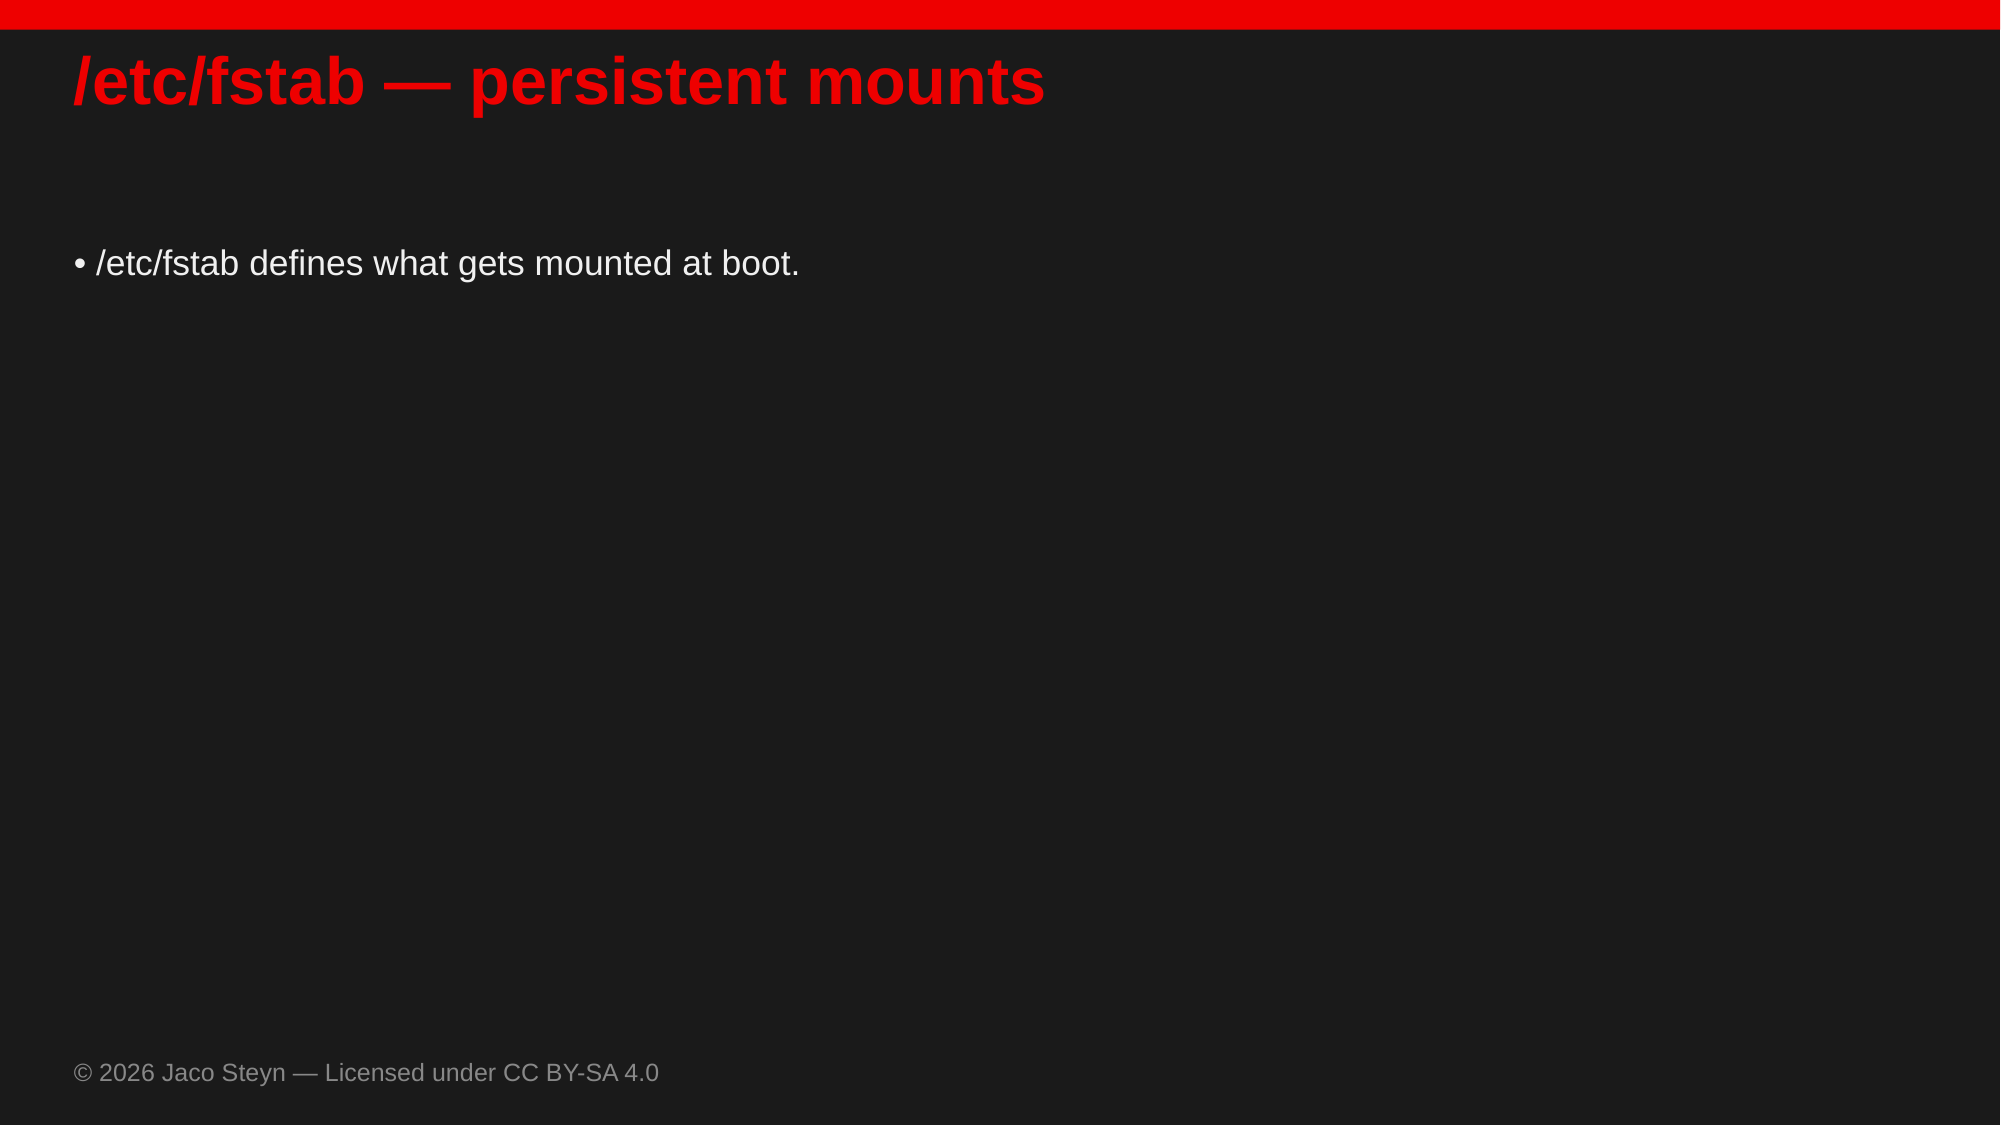

/etc/fstab — persistent mounts
• /etc/fstab defines what gets mounted at boot.
© 2026 Jaco Steyn — Licensed under CC BY-SA 4.0